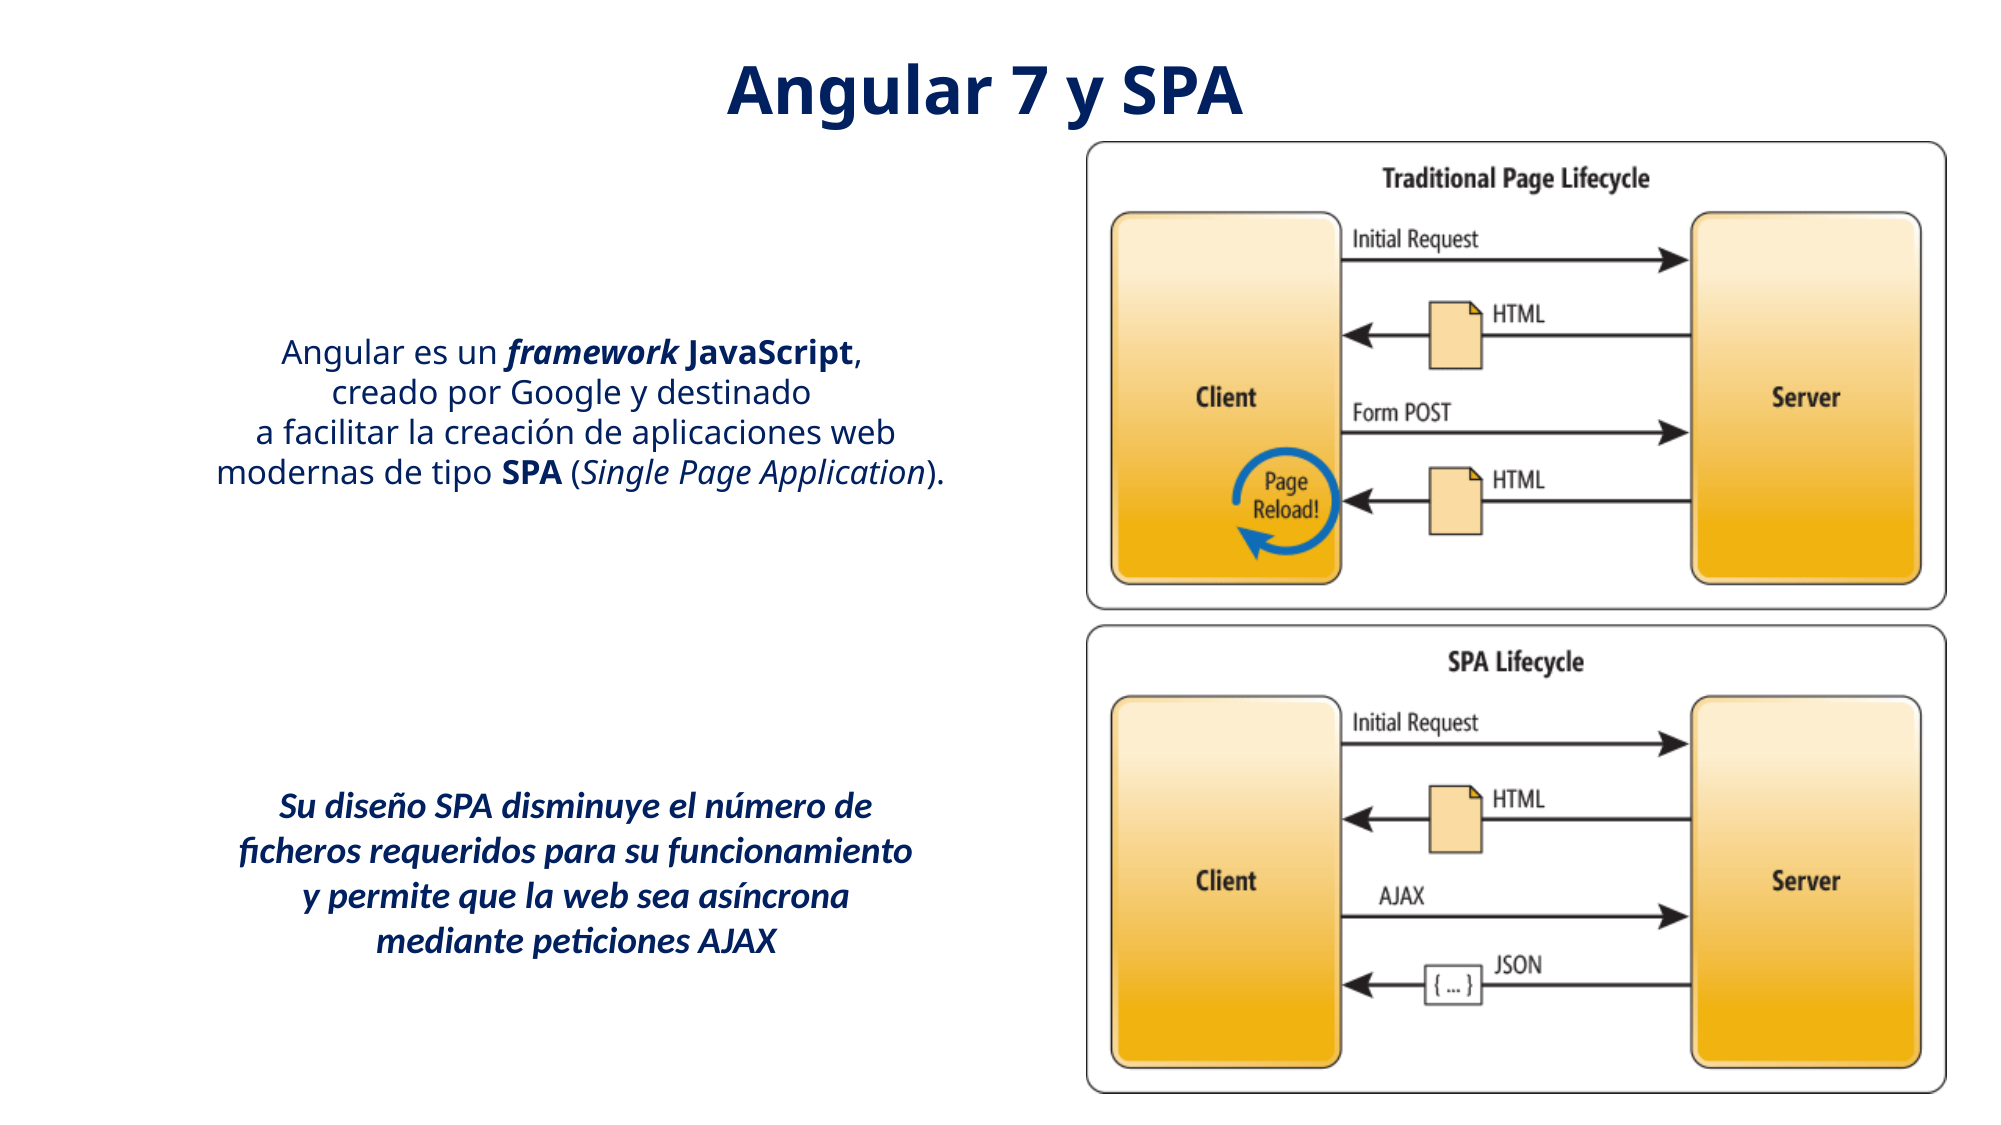

Angular 7 y SPA
# Diapositiva de recursos humanos 8
Angular es un framework JavaScript,
creado por Google y destinado
a facilitar la creación de aplicaciones web
 modernas de tipo SPA (Single Page Application).
Su diseño SPA disminuye el número de ficheros requeridos para su funcionamiento y permite que la web sea asíncrona mediante peticiones AJAX